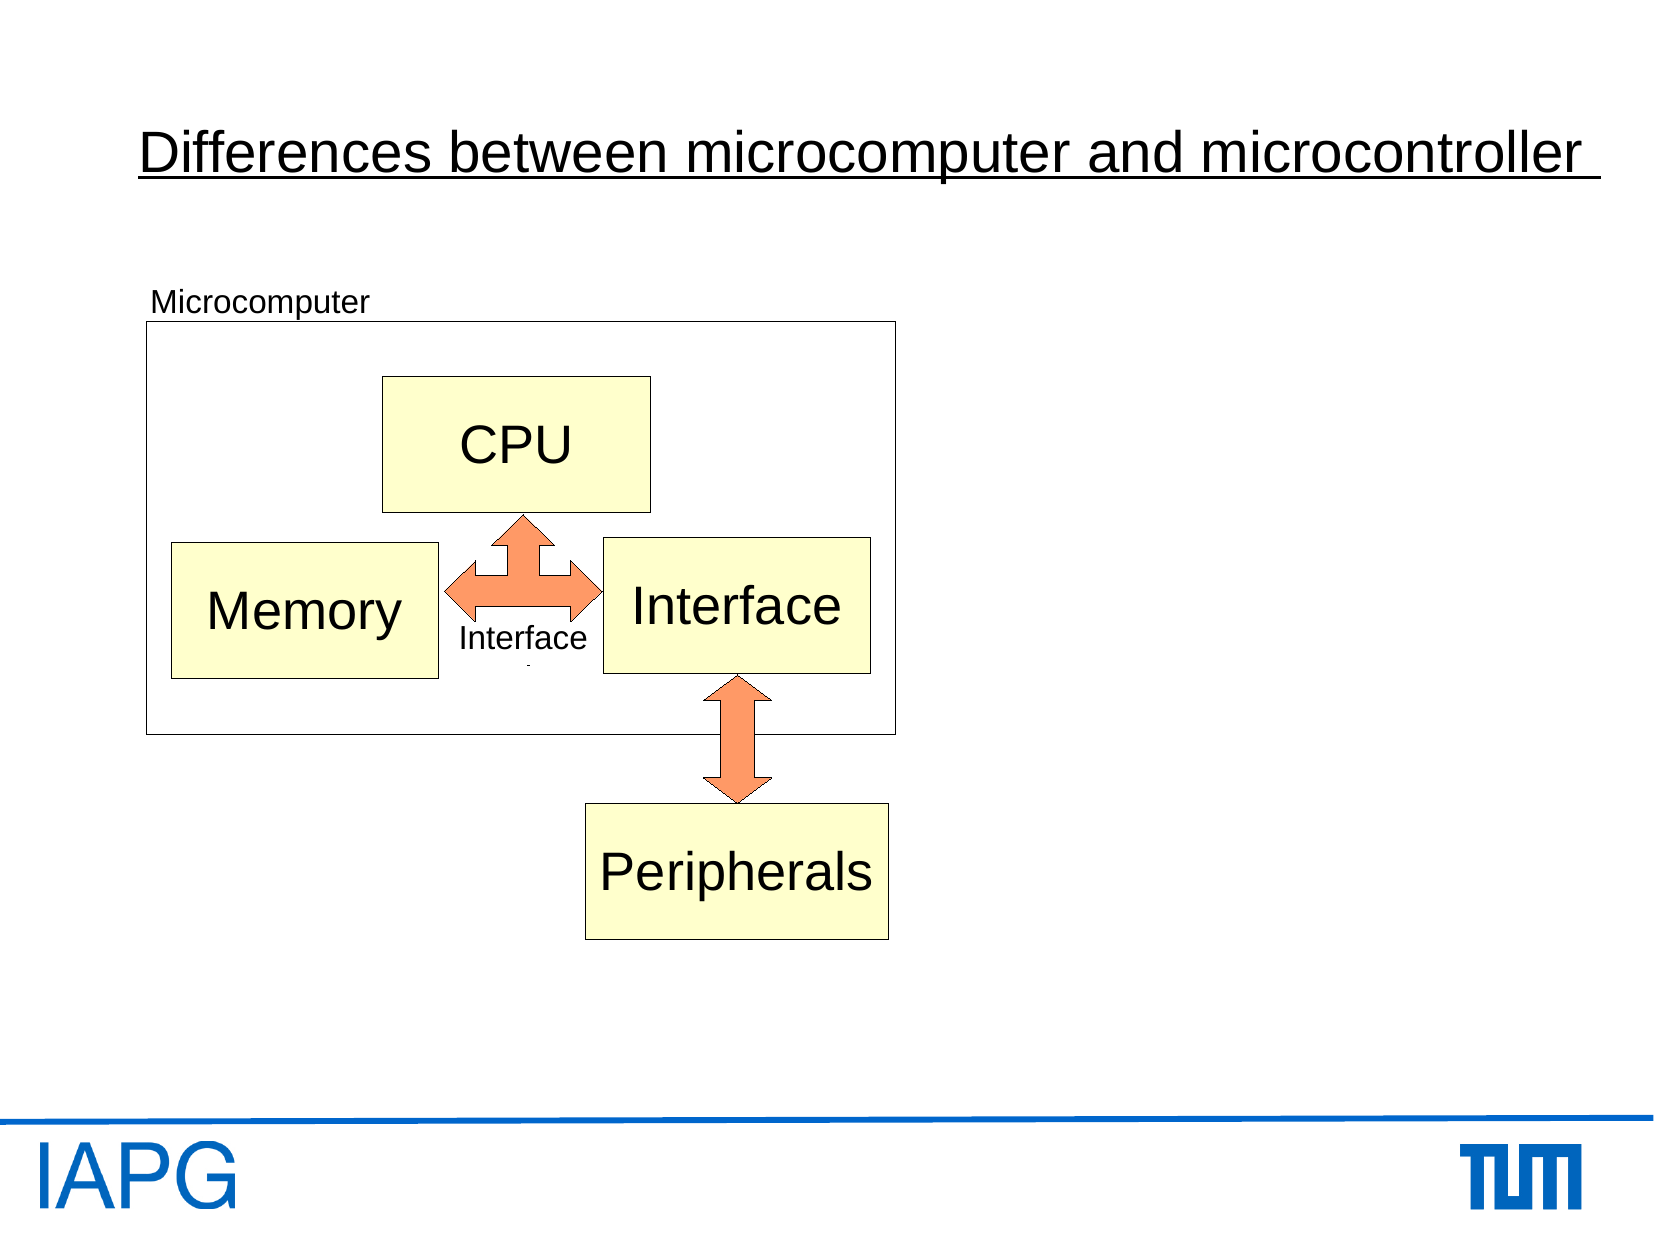

Differences between microcomputer and microcontroller
Microcomputer
CPU
Interface
Memory
Interface
Peripherals